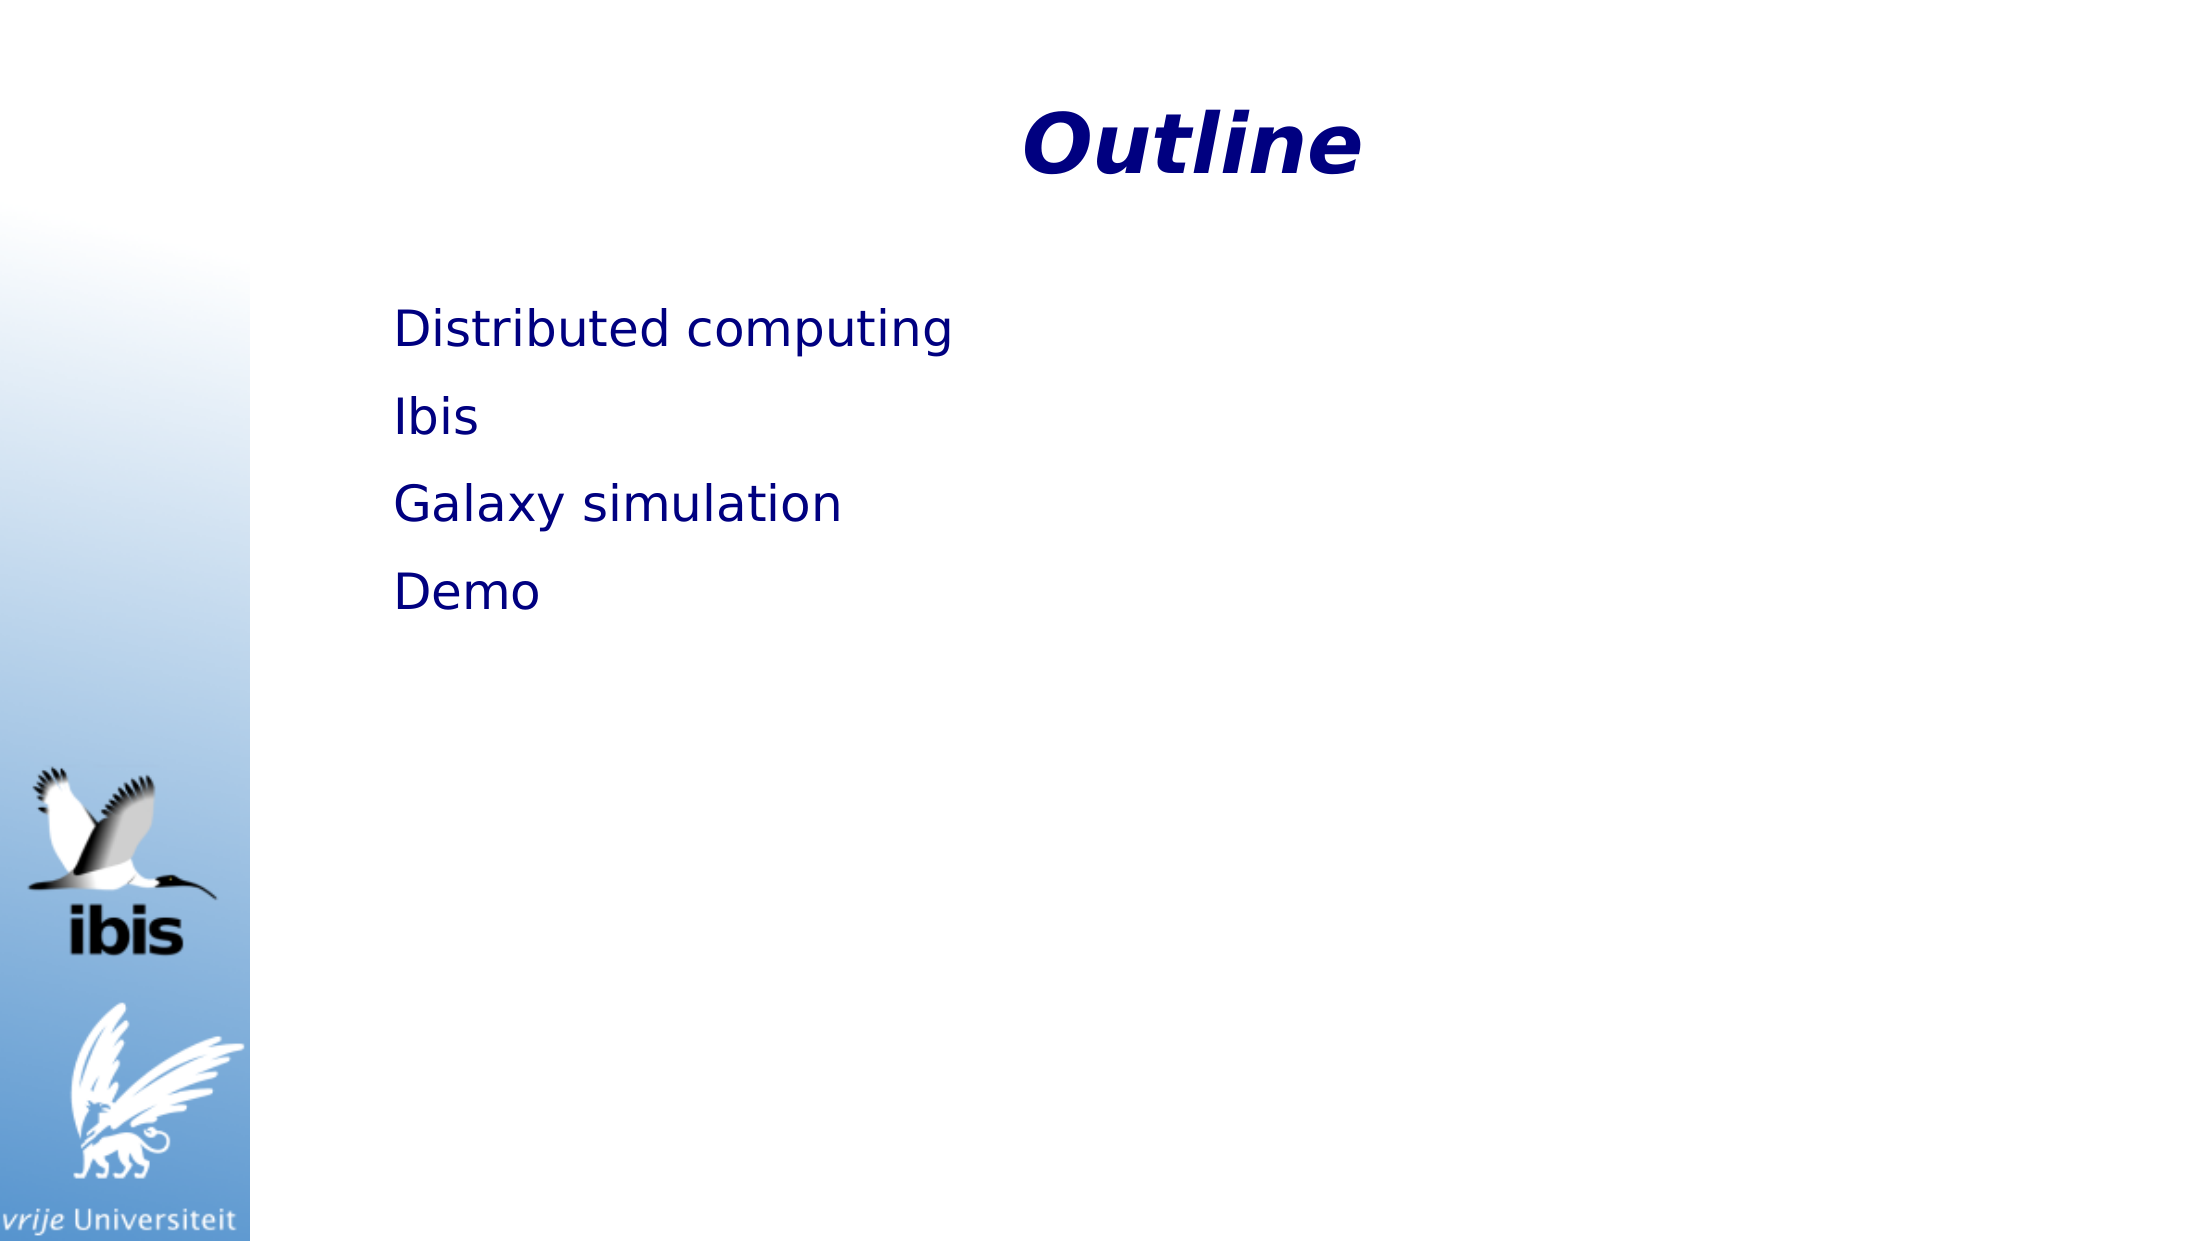

# Outline
Distributed computing
Ibis
Galaxy simulation
Demo